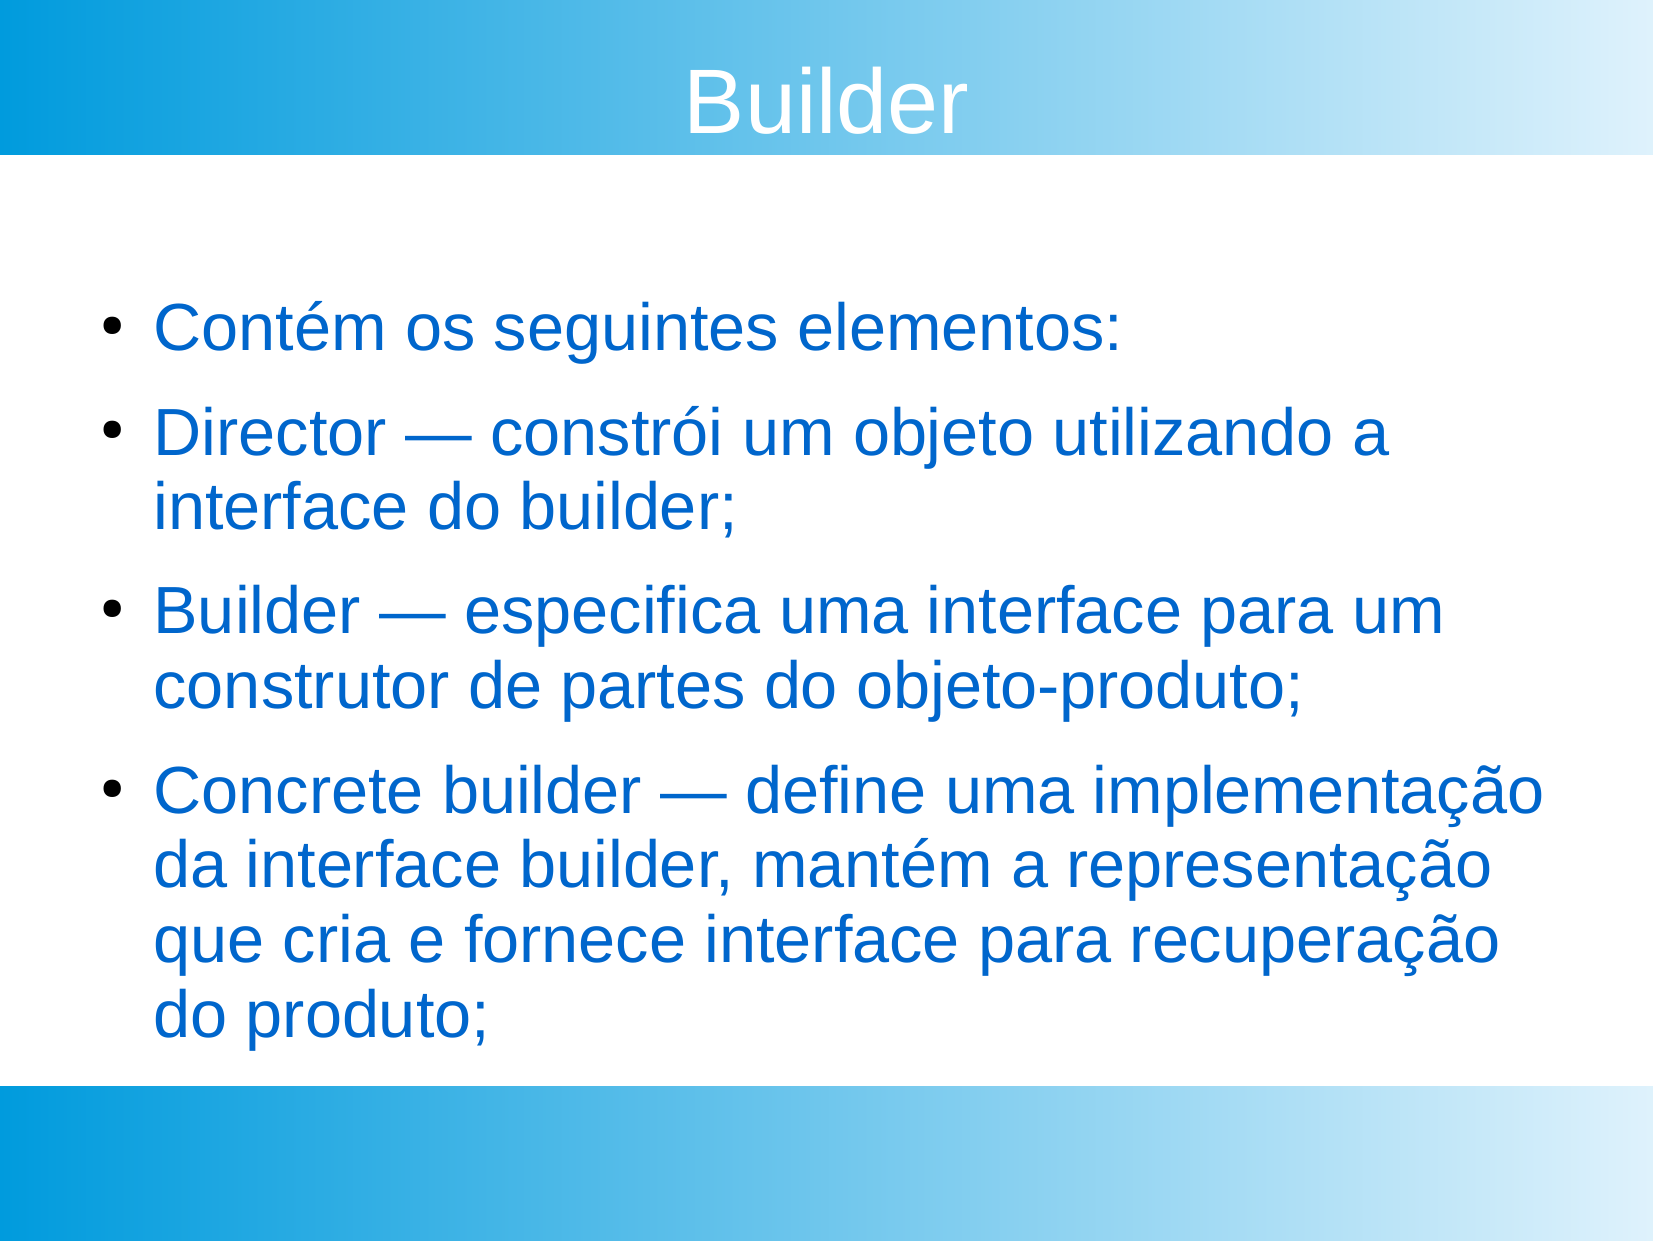

# Builder
Contém os seguintes elementos:
Director — constrói um objeto utilizando a interface do builder;
Builder — especifica uma interface para um construtor de partes do objeto-produto;
Concrete builder — define uma implementação da interface builder, mantém a representação que cria e fornece interface para recuperação do produto;